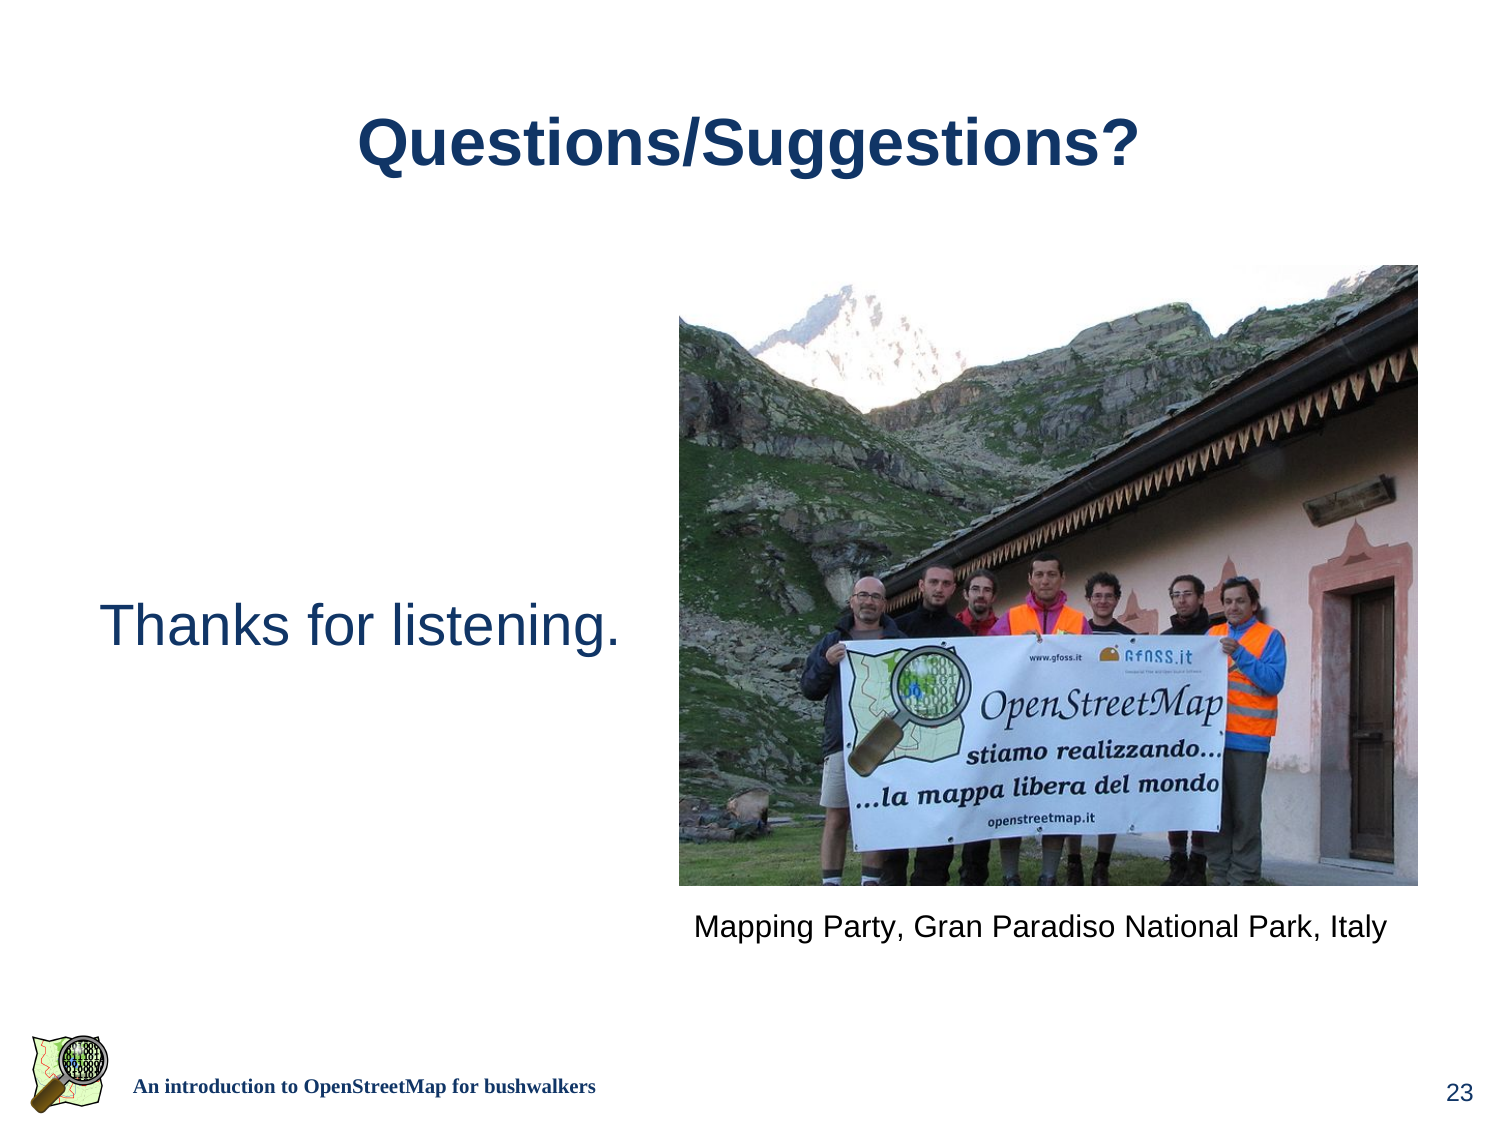

# Questions/Suggestions?
Thanks for listening.
Mapping Party, Gran Paradiso National Park, Italy